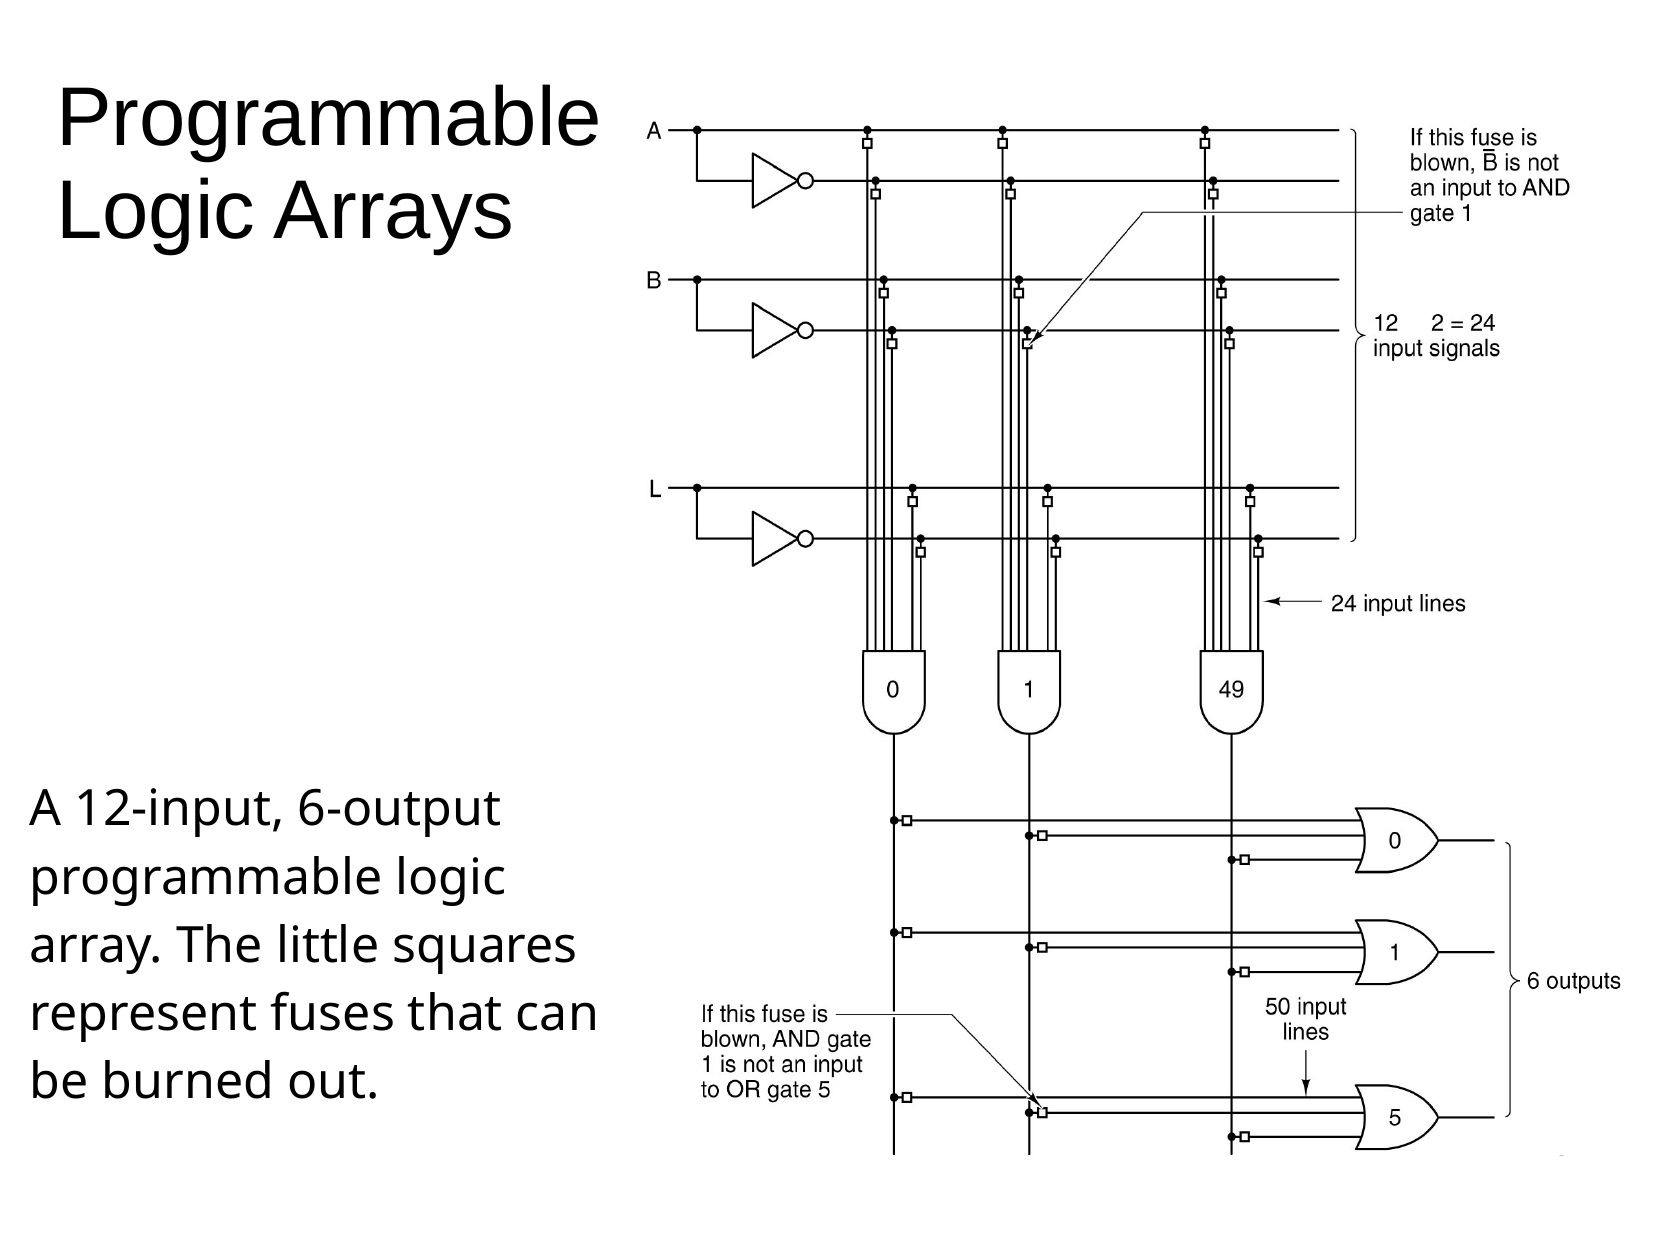

# Programmable Logic Arrays
A 12-input, 6-output
programmable logic array. The little squares represent fuses that can be burned out.
29